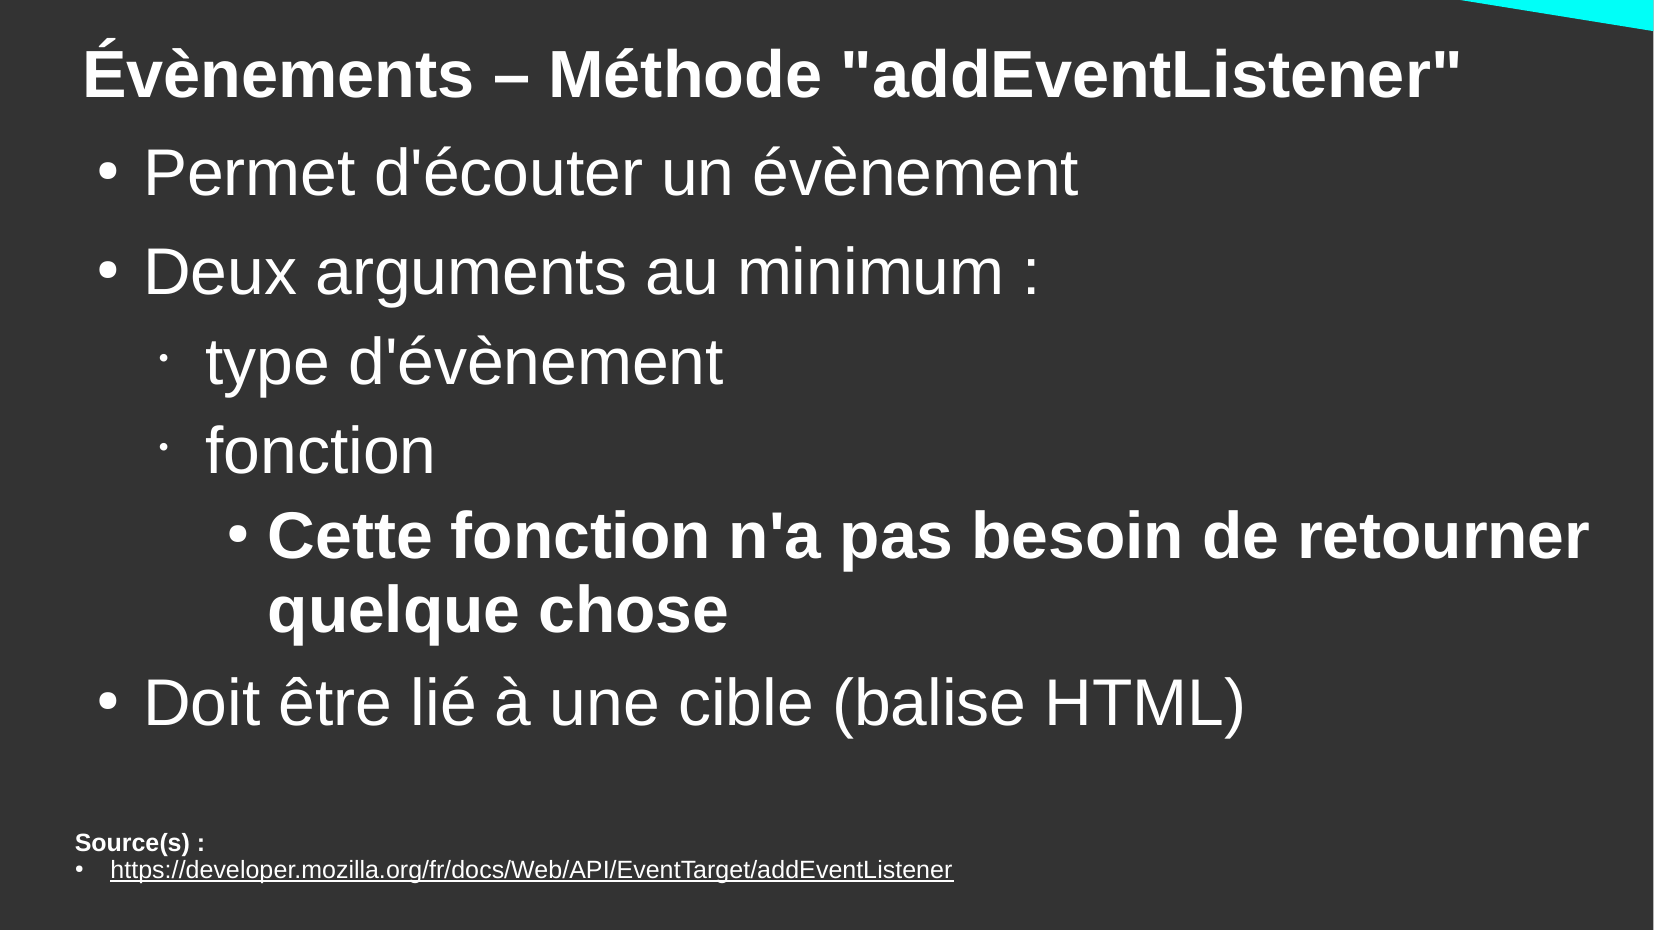

# Évènements – Méthode "addEventListener"
Permet d'écouter un évènement
Deux arguments au minimum :
type d'évènement
fonction
Cette fonction n'a pas besoin de retourner quelque chose
Doit être lié à une cible (balise HTML)
Source(s) :
https://developer.mozilla.org/fr/docs/Web/API/EventTarget/addEventListener